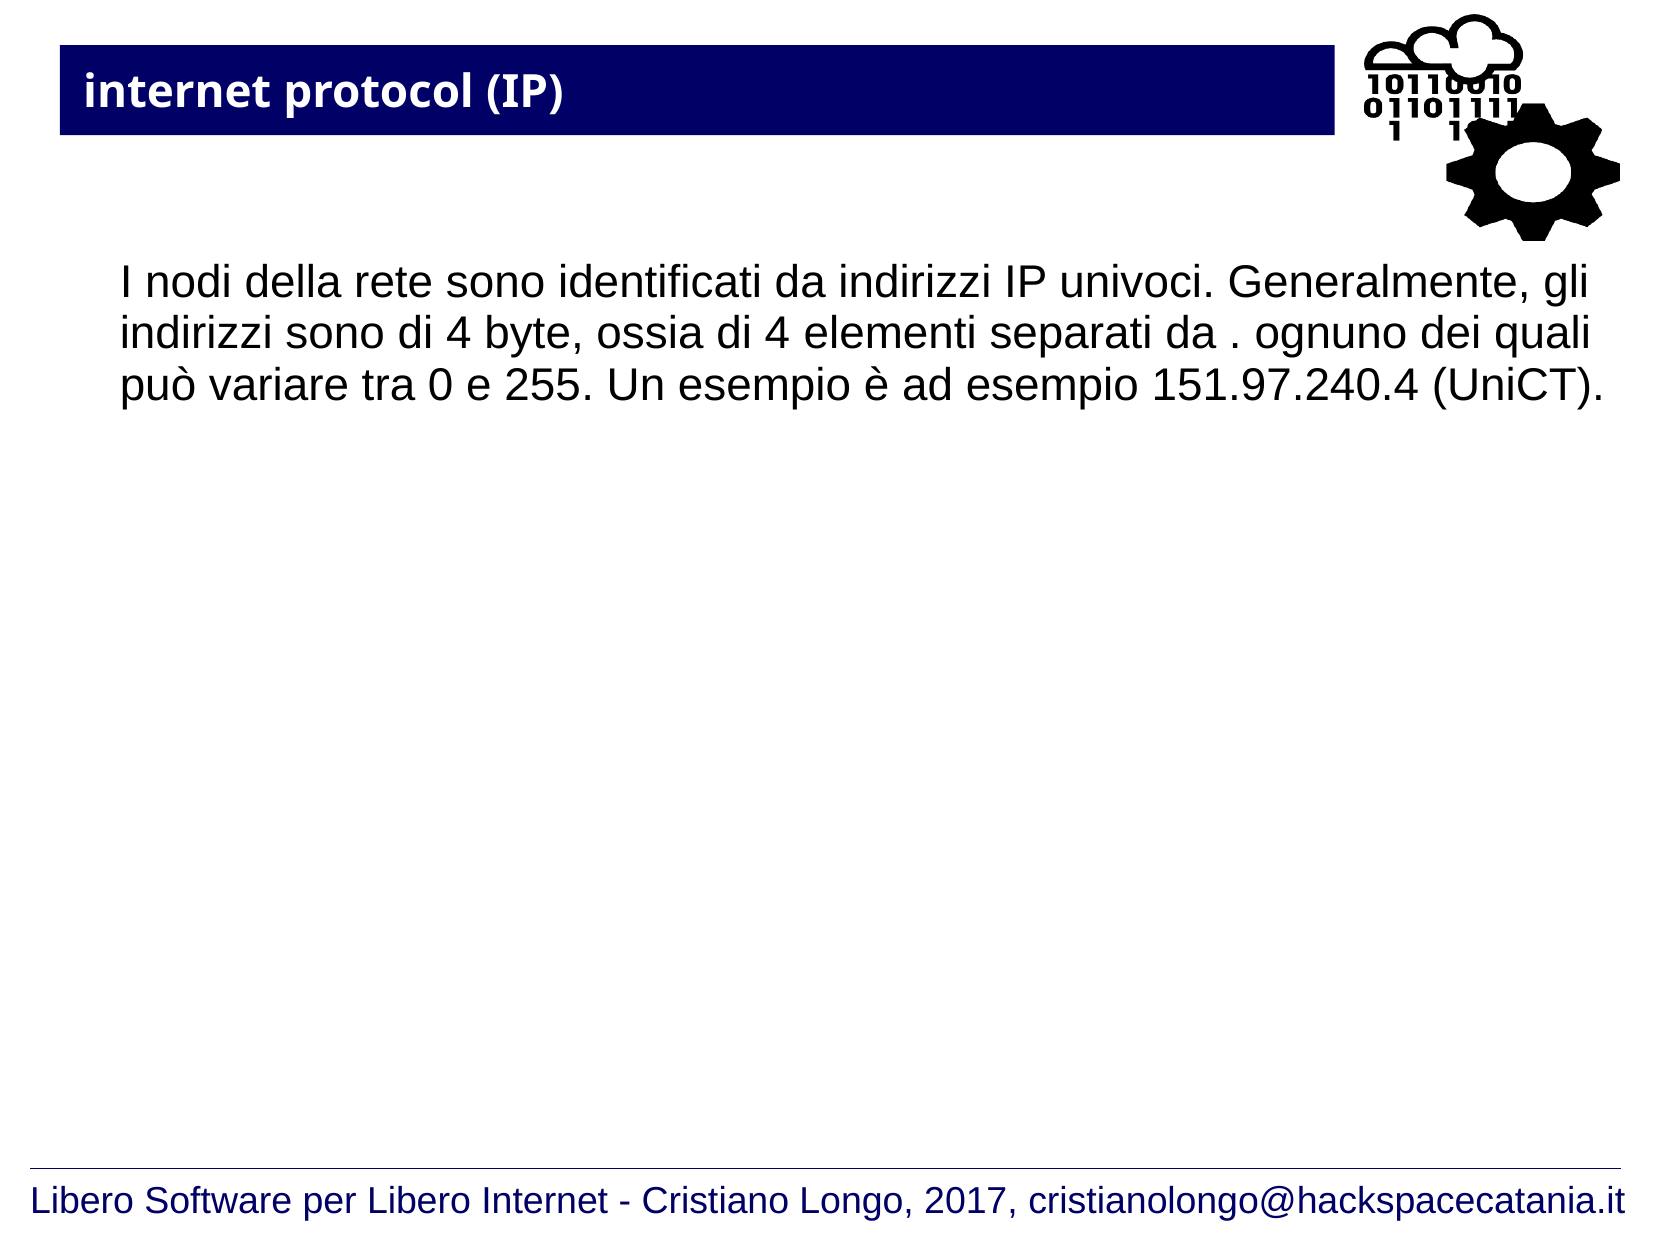

# internet protocol (IP)
I nodi della rete sono identificati da indirizzi IP univoci. Generalmente, gli indirizzi sono di 4 byte, ossia di 4 elementi separati da . ognuno dei quali può variare tra 0 e 255. Un esempio è ad esempio 151.97.240.4 (UniCT).
Libero Software per Libero Internet - Cristiano Longo, 2017, cristianolongo@hackspacecatania.it